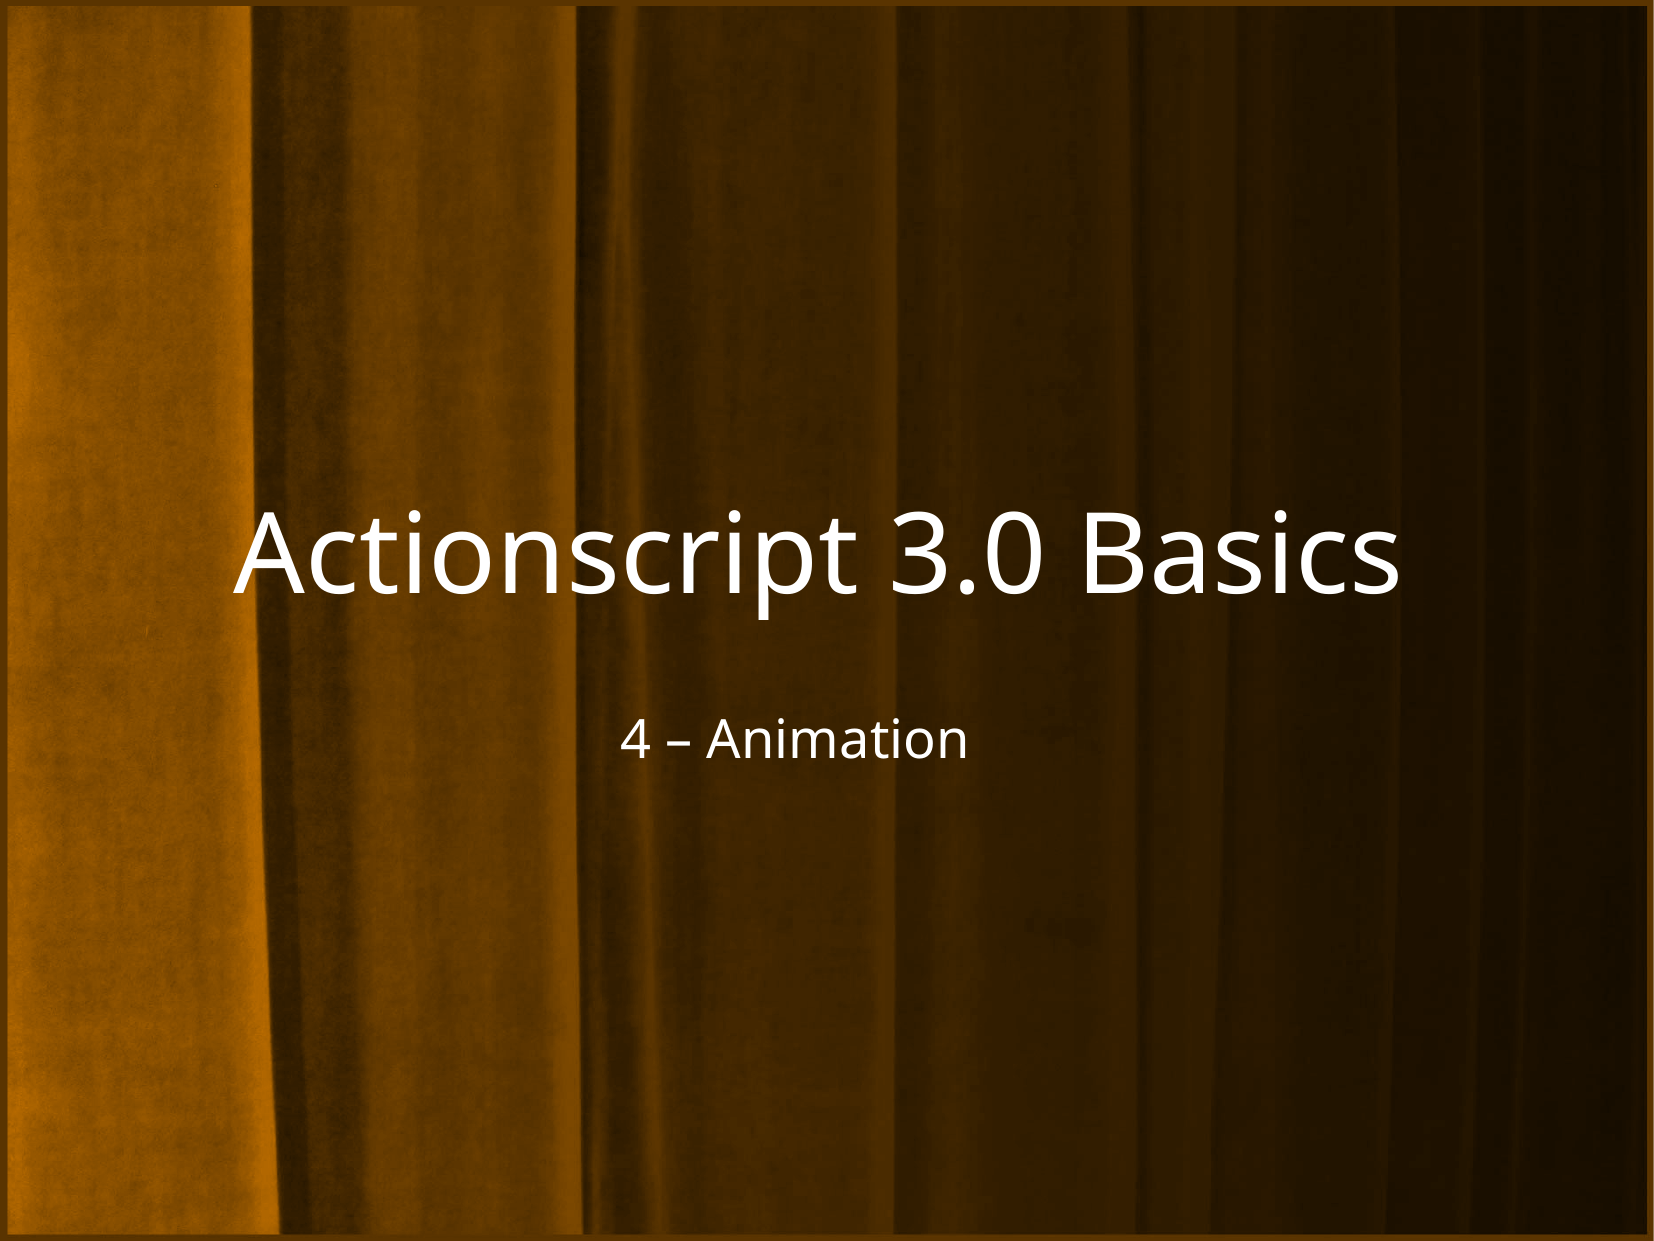

# Actionscript 3.0 Basics
4 – Animation